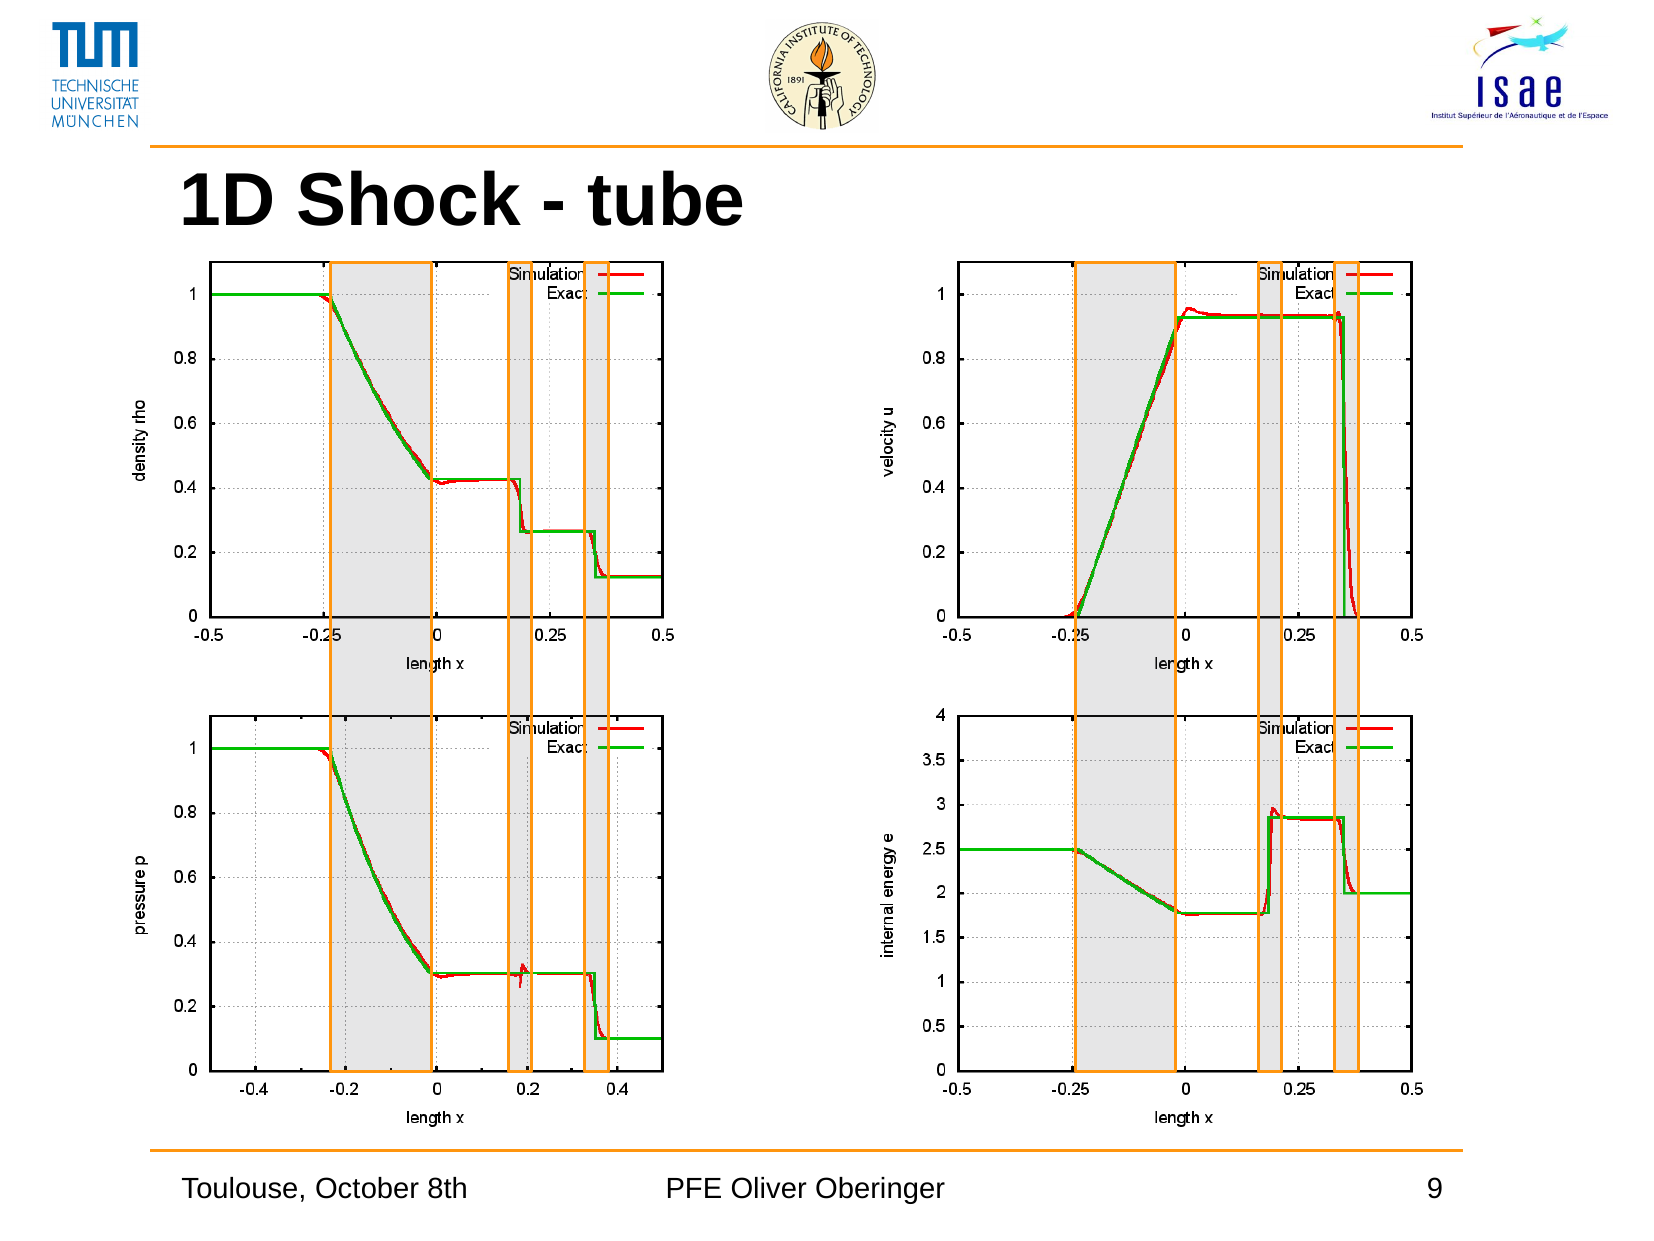

1D Shock - tube
Toulouse, October 8th
PFE Oliver Oberinger
9